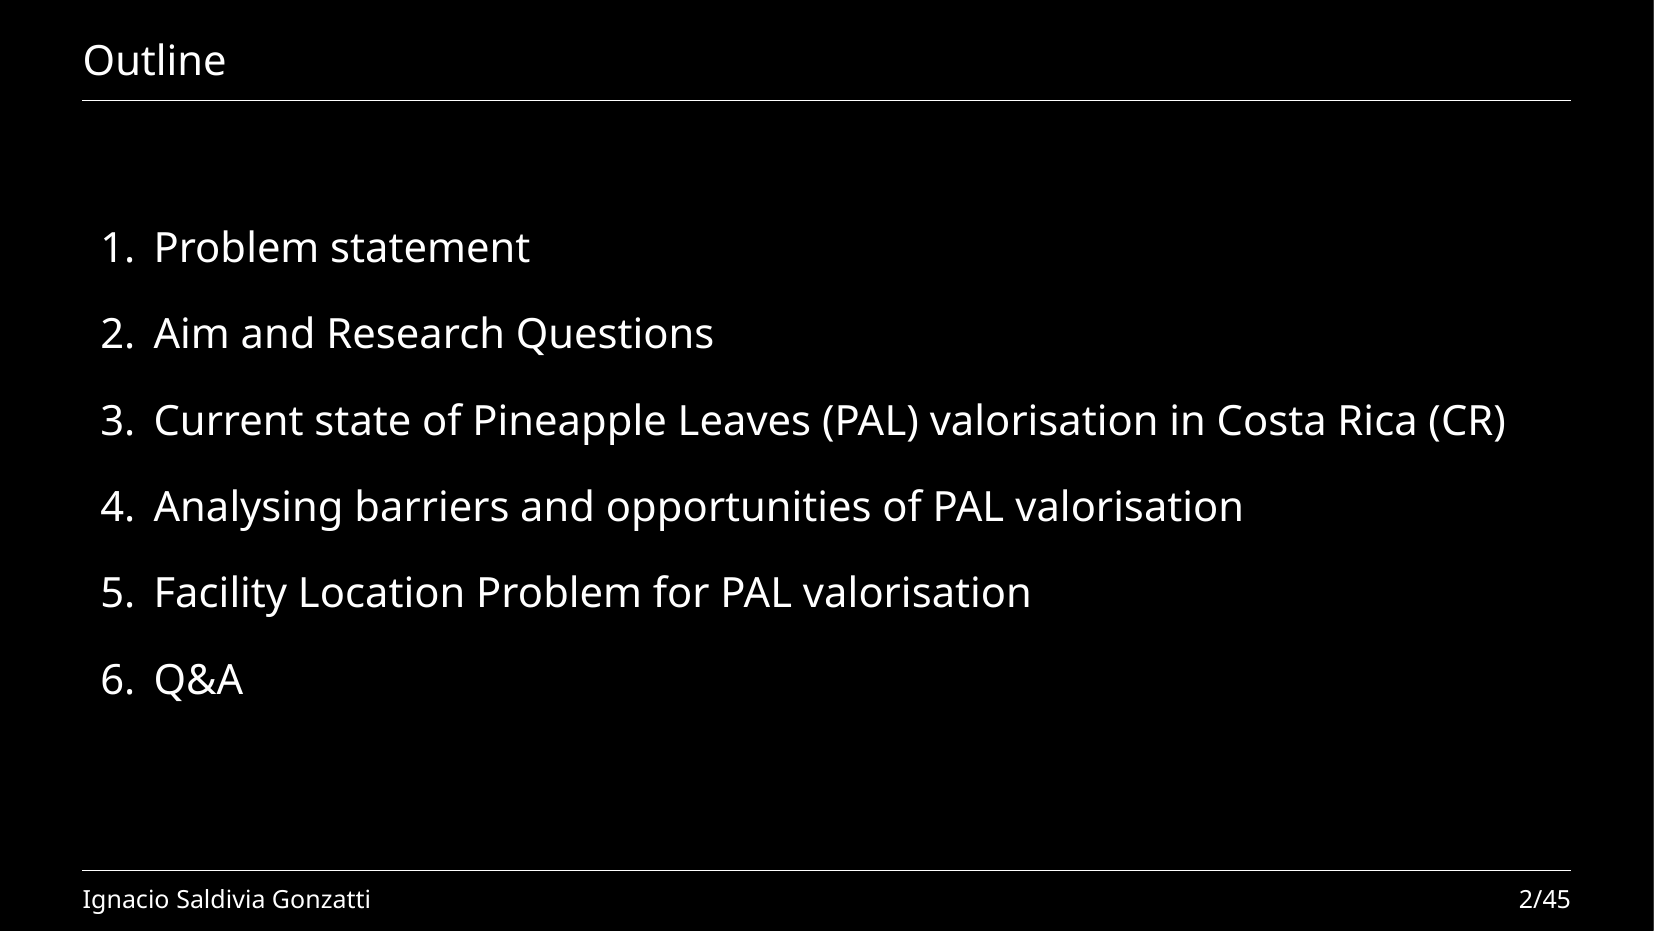

Outline
# Problem statement
Aim and Research Questions
Current state of Pineapple Leaves (PAL) valorisation in Costa Rica (CR)
Analysing barriers and opportunities of PAL valorisation
Facility Location Problem for PAL valorisation
Q&A
Ignacio Saldivia Gonzatti
2